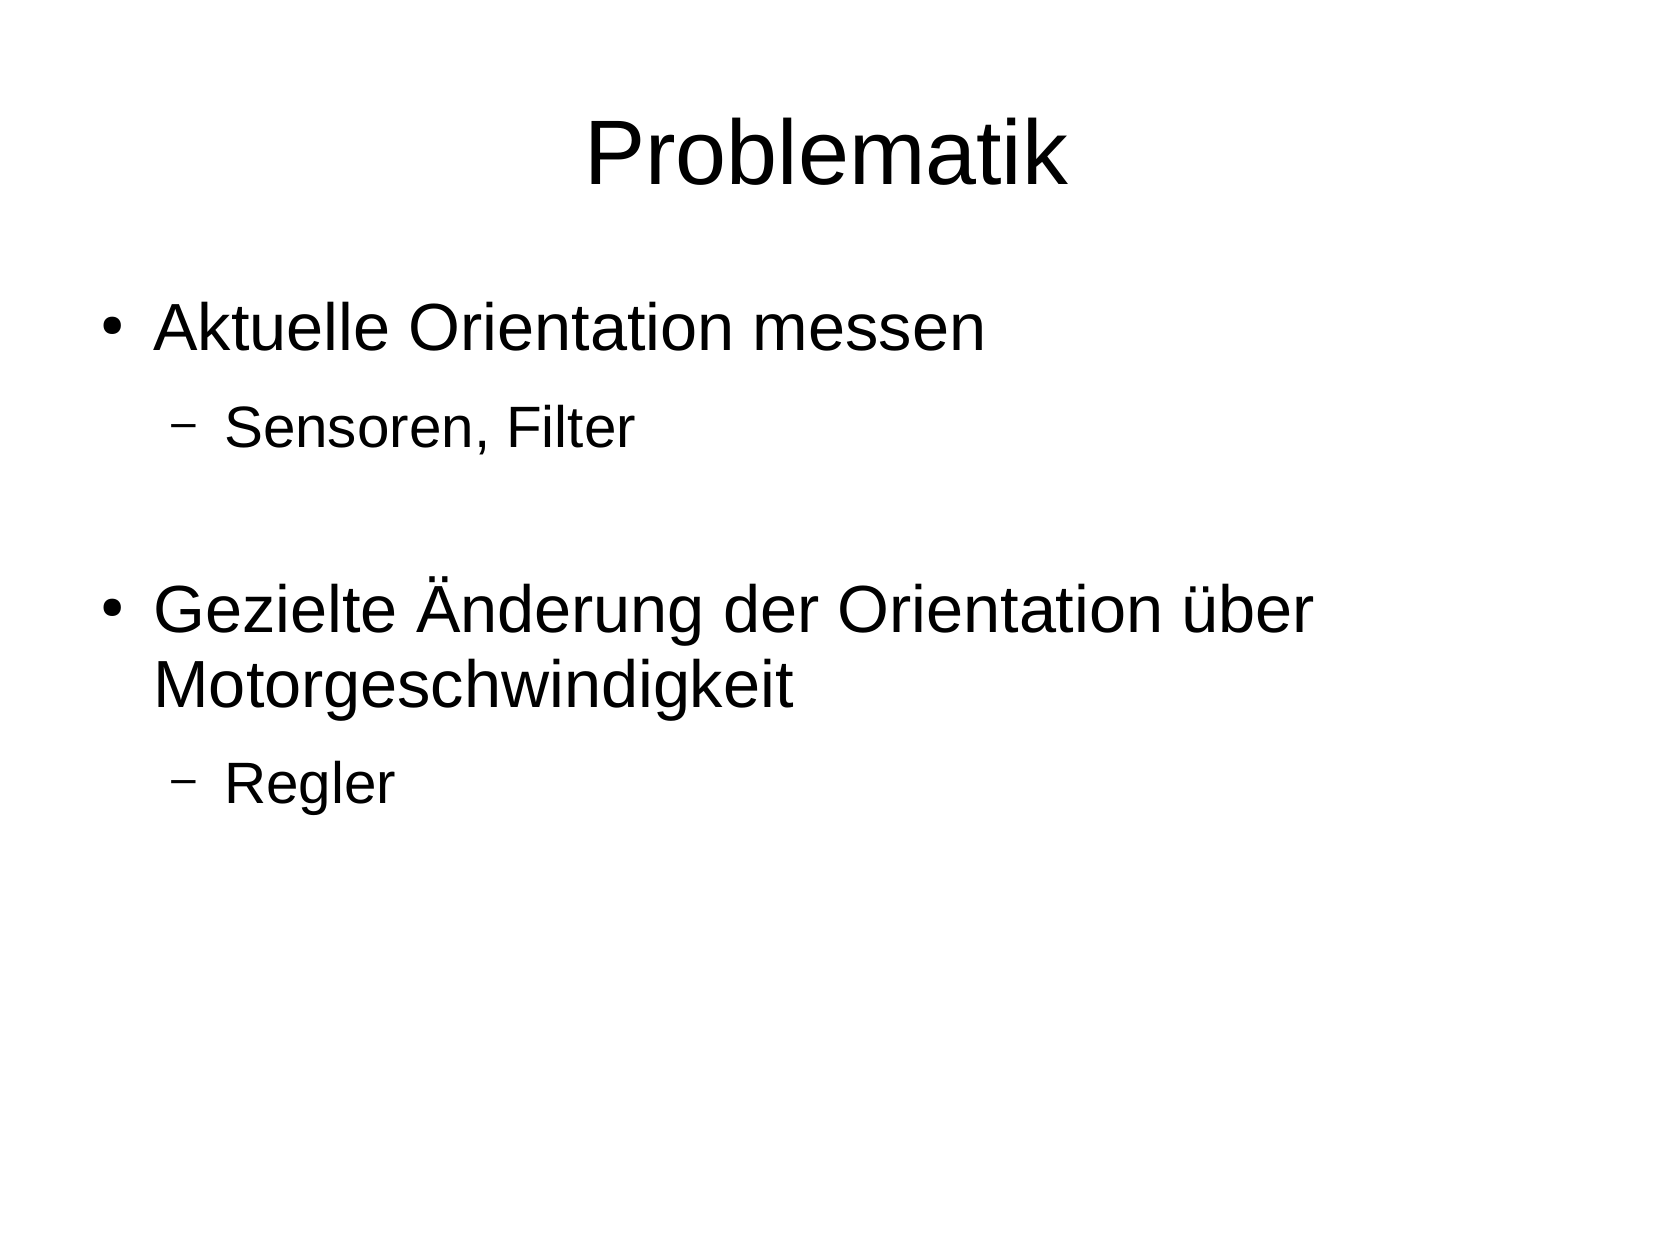

# Problematik
Aktuelle Orientation messen
Sensoren, Filter
Gezielte Änderung der Orientation über Motorgeschwindigkeit
Regler